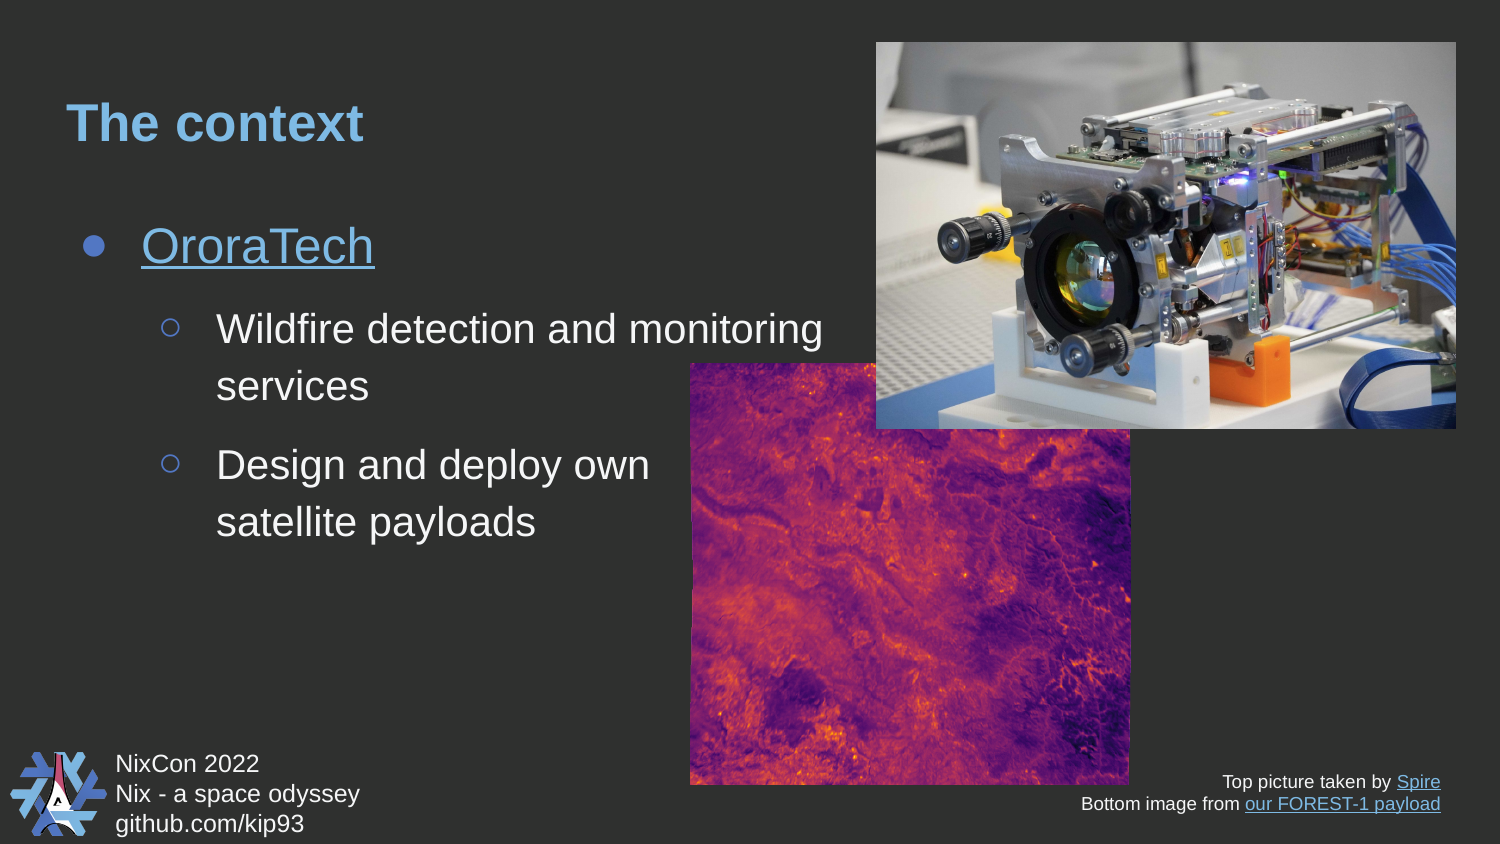

# The context
OroraTech
Wildfire detection and monitoring services
Design and deploy own
satellite payloads
Top picture taken by Spire
Bottom image from our FOREST-1 payload